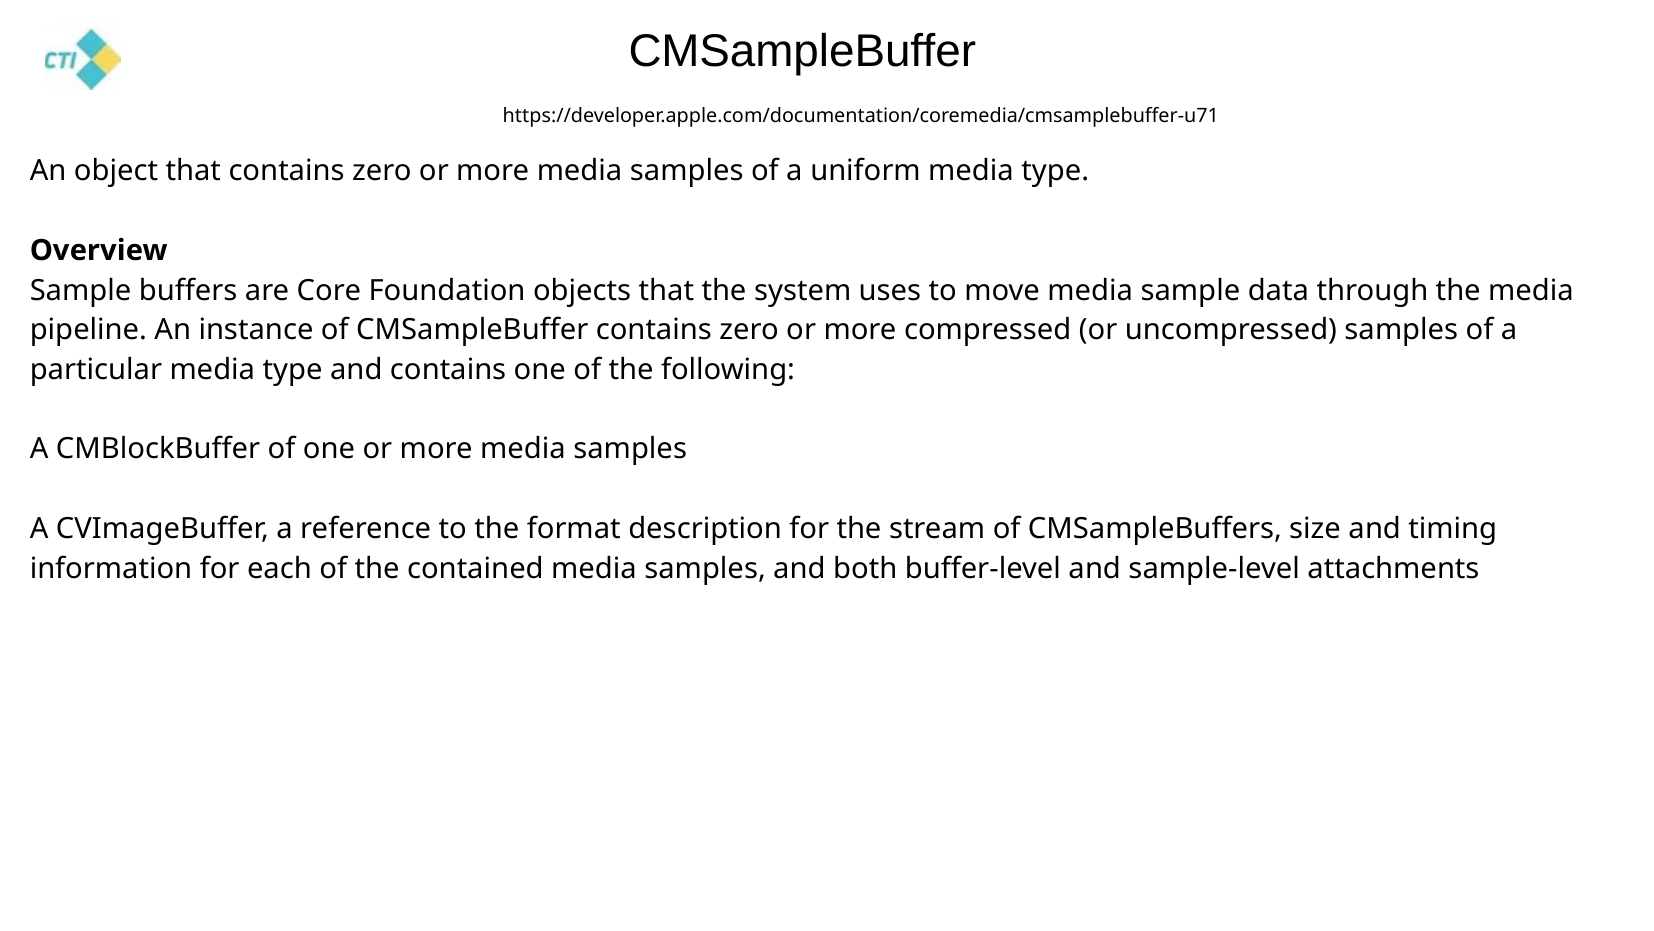

CMSampleBuffer
https://developer.apple.com/documentation/coremedia/cmsamplebuffer-u71
An object that contains zero or more media samples of a uniform media type.
Overview
Sample buffers are Core Foundation objects that the system uses to move media sample data through the media pipeline. An instance of CMSampleBuffer contains zero or more compressed (or uncompressed) samples of a particular media type and contains one of the following:
A CMBlockBuffer of one or more media samples
A CVImageBuffer, a reference to the format description for the stream of CMSampleBuffers, size and timing information for each of the contained media samples, and both buffer-level and sample-level attachments